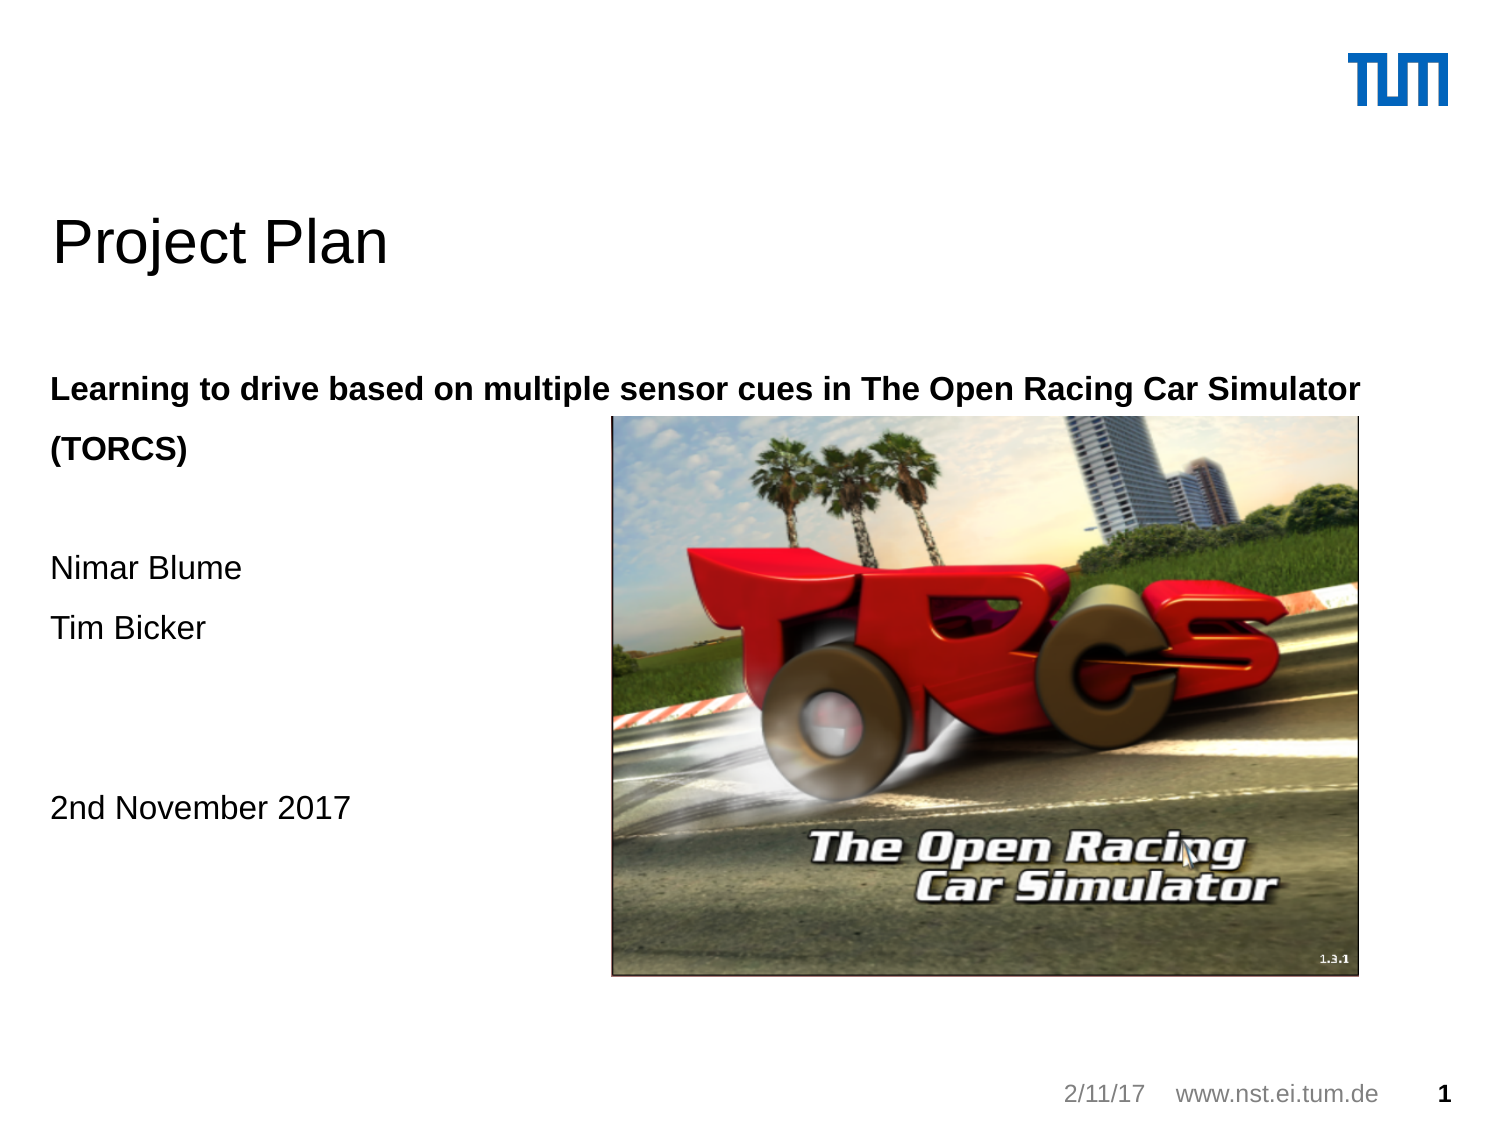

Project Plan
Learning to drive based on multiple sensor cues in The Open Racing Car Simulator (TORCS)
Nimar Blume
Tim Bicker
2nd November 2017